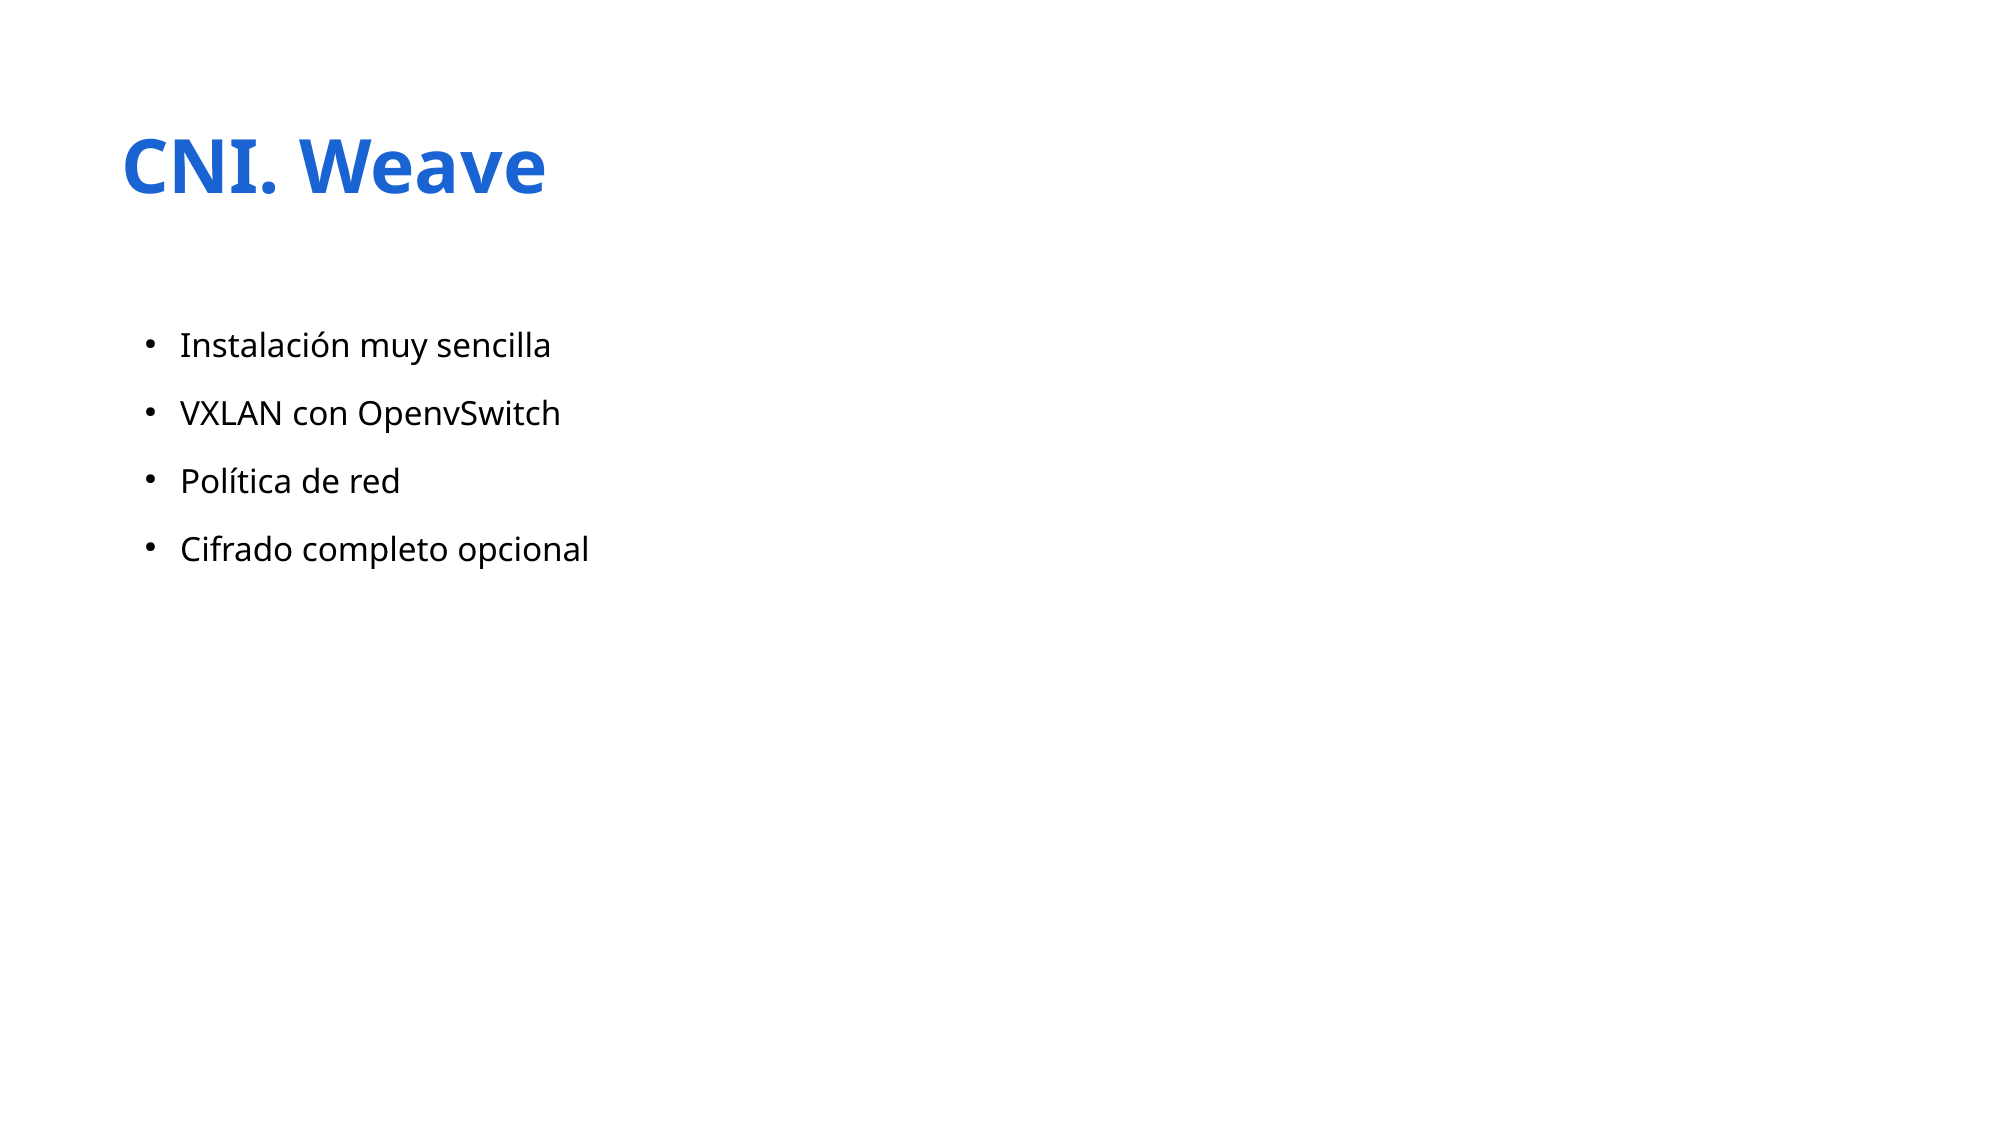

CNI. Weave
Instalación muy sencilla
VXLAN con OpenvSwitch
Política de red
Cifrado completo opcional